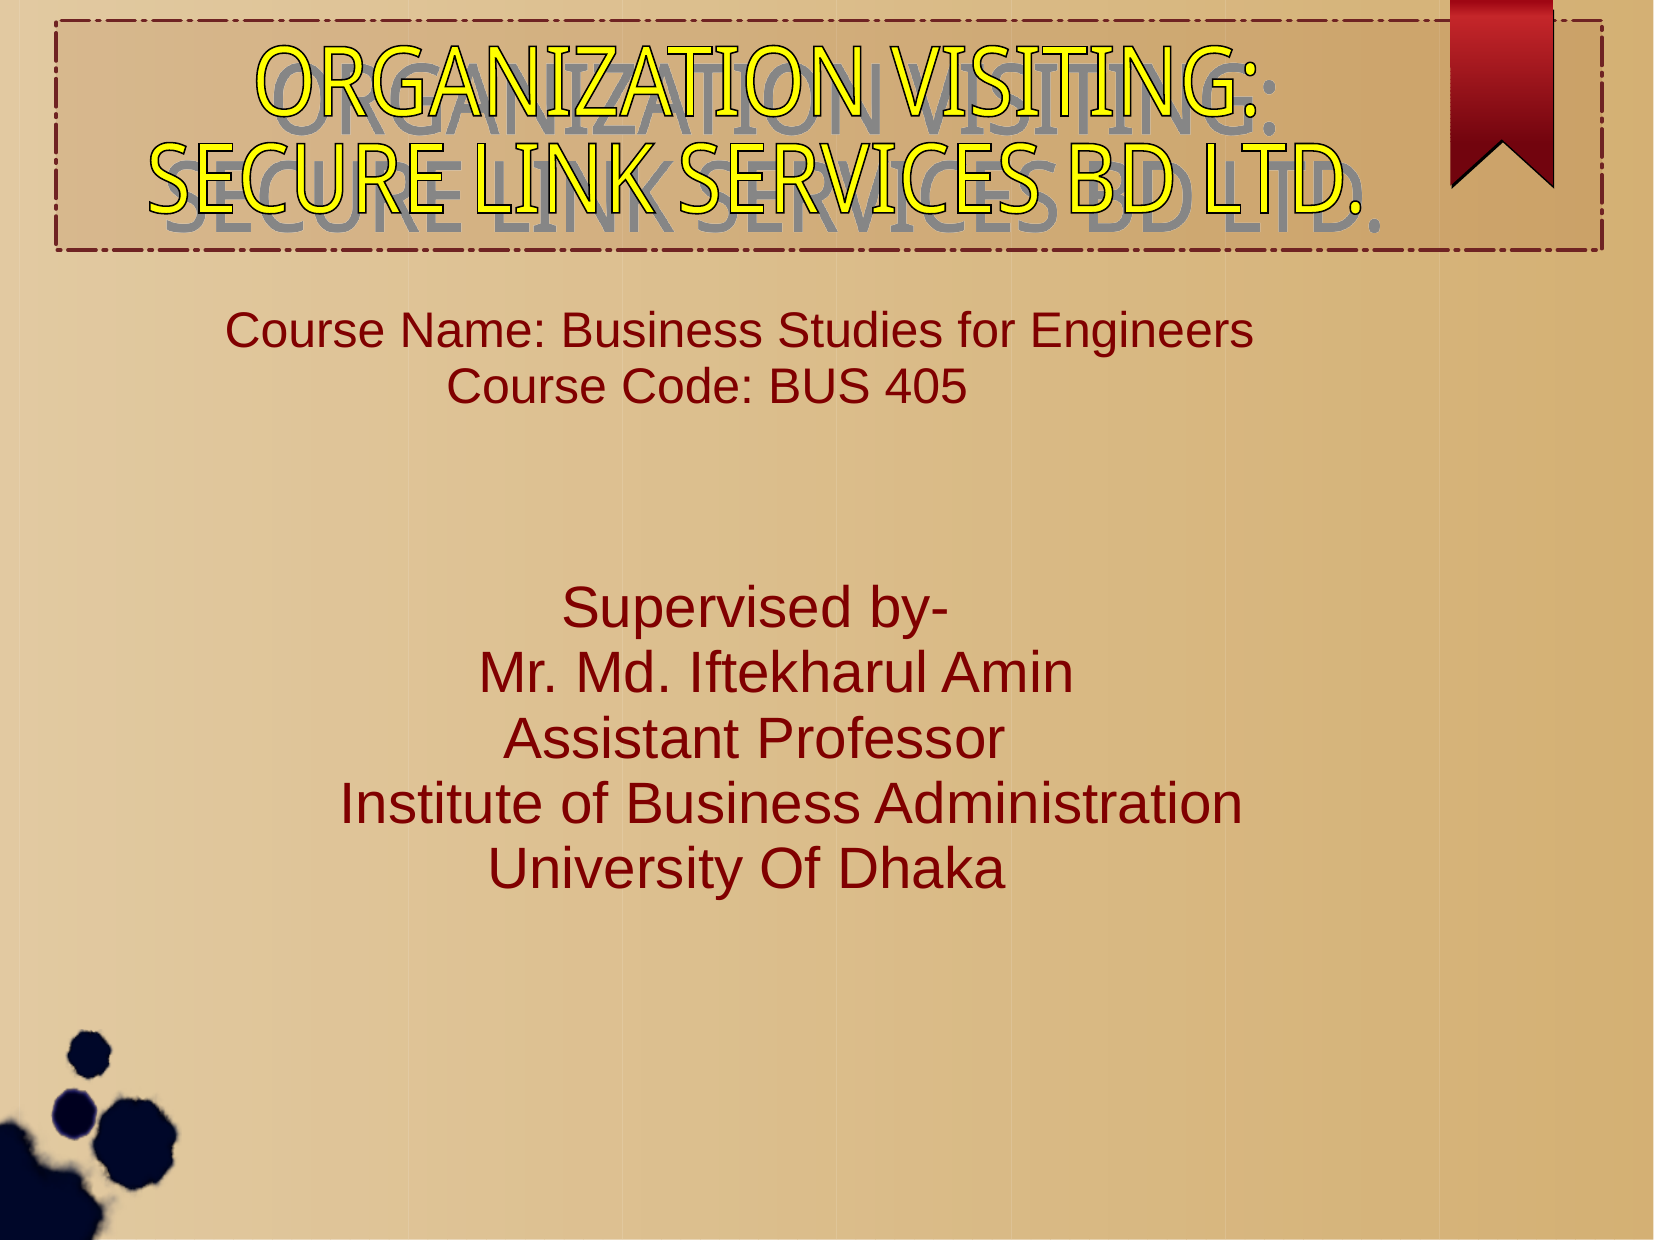

ORGANIZATION VISITING:
SECURE LINK SERVICES BD LTD.
Course Name: Business Studies for Engineers
			Course Code: BUS 405
 					Supervised by-
			 Mr. Md. Iftekharul Amin
				 Assistant Professor
		Institute of Business Administration
				University Of Dhaka